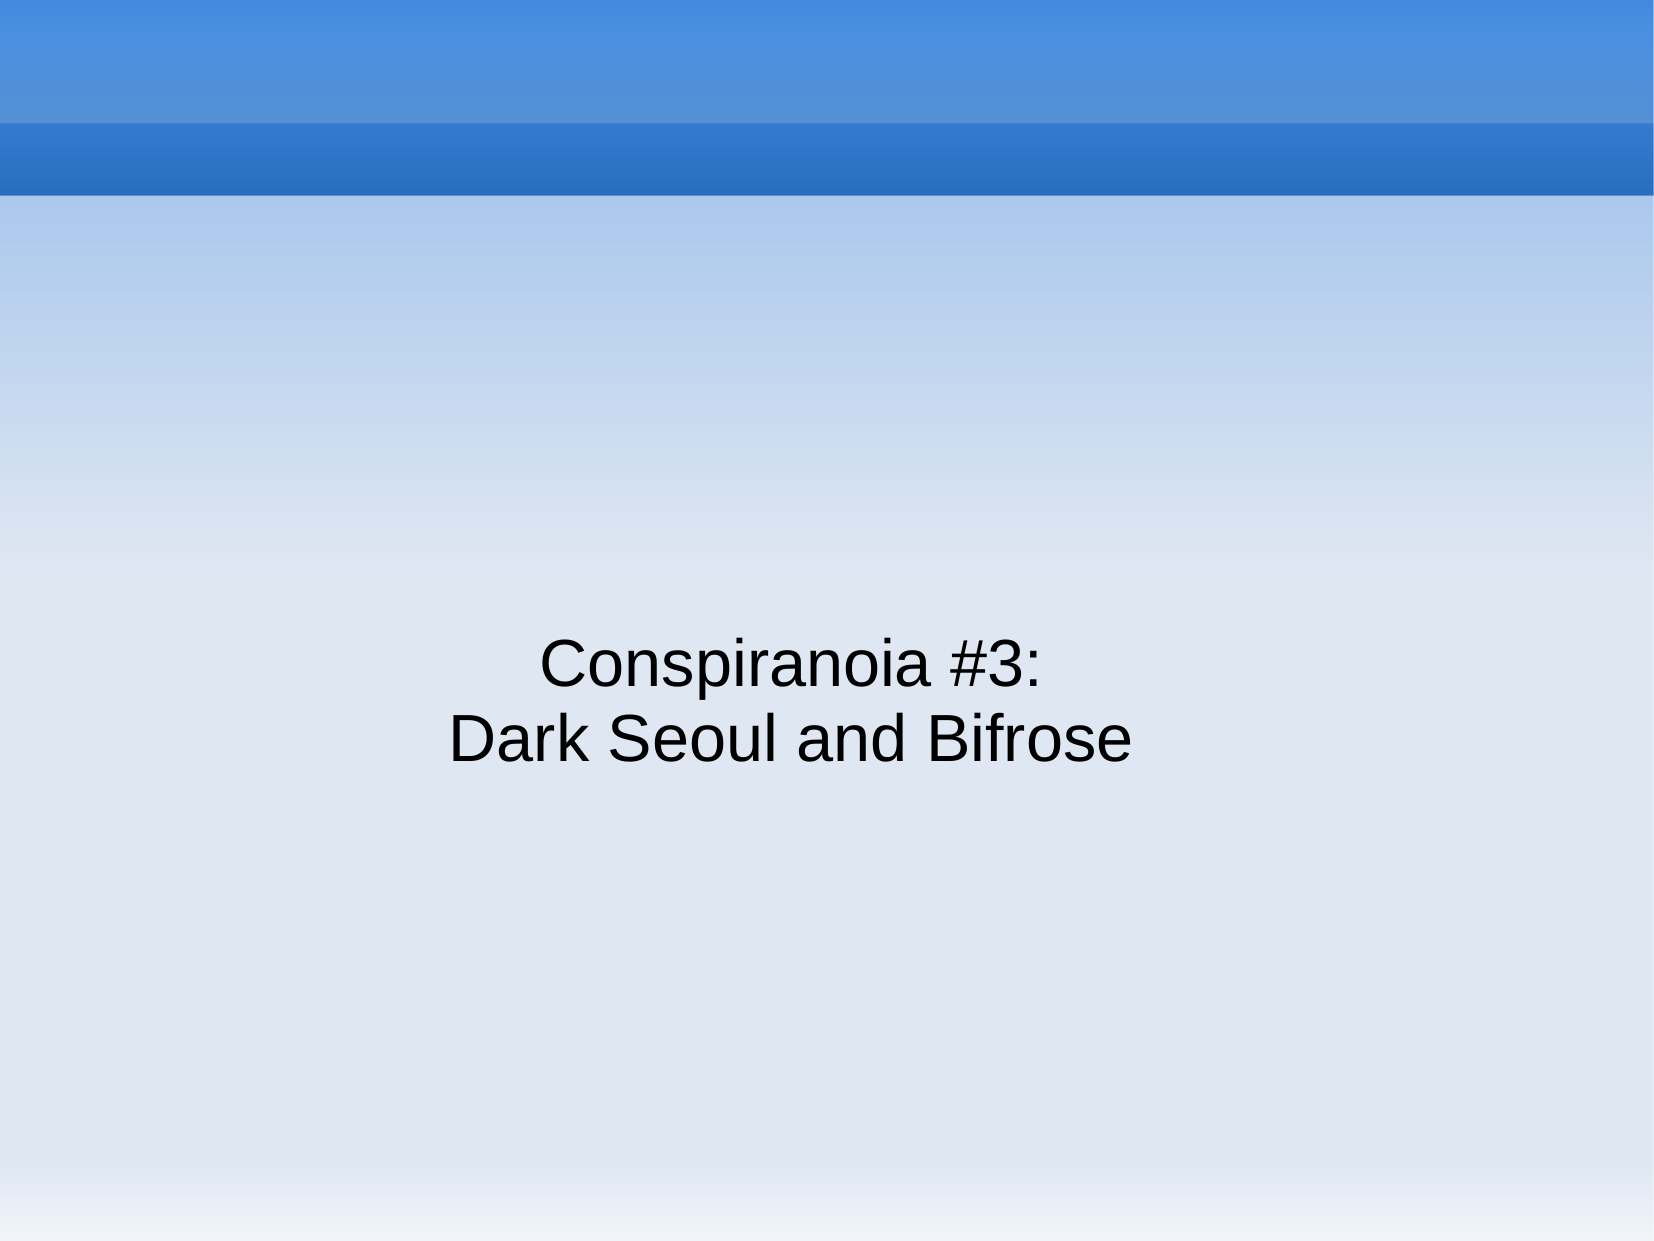

# Conspiranoia #3:
Dark Seoul and Bifrose